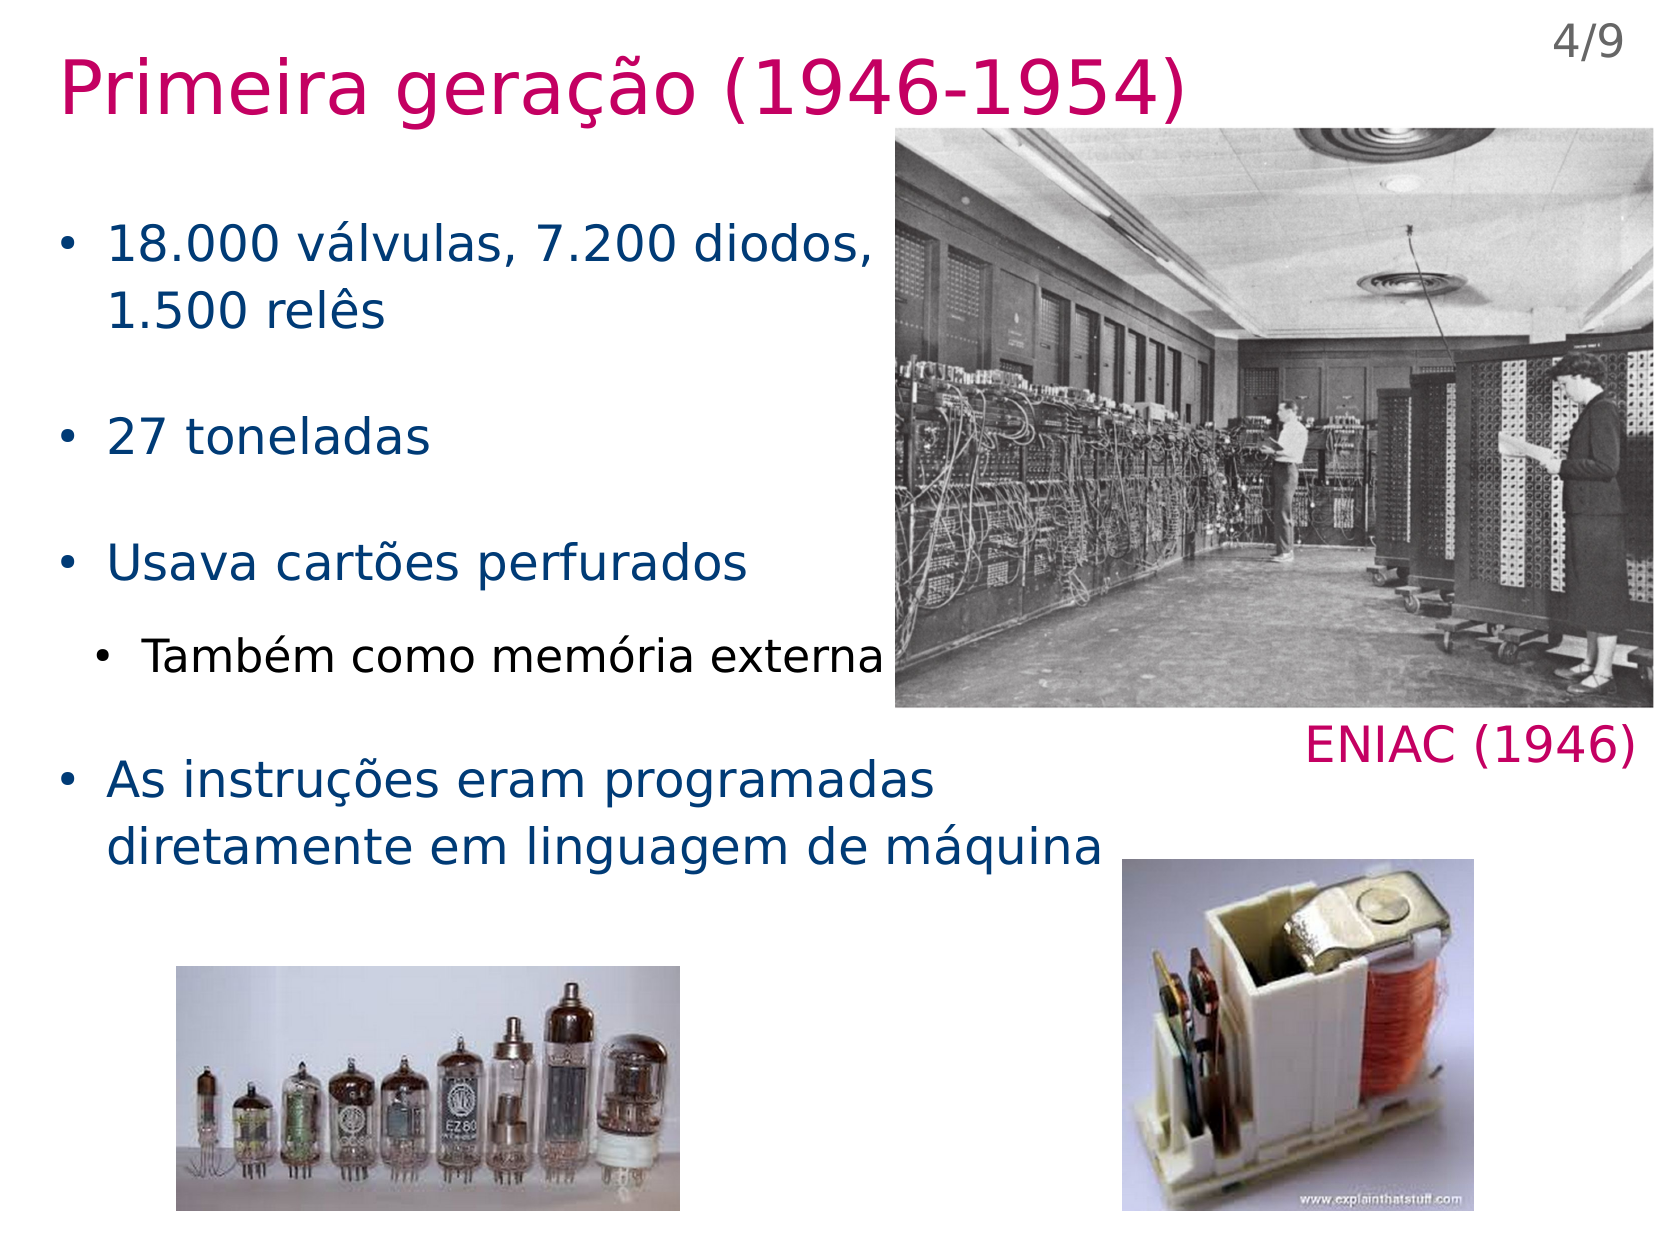

4
# Primeira geração (1946-1954)
18.000 válvulas, 7.200 diodos,
1.500 relês
27 toneladas
Usava cartões perfurados
Também como memória externa
As instruções eram programadas
diretamente em linguagem de máquina
ENIAC (1946)